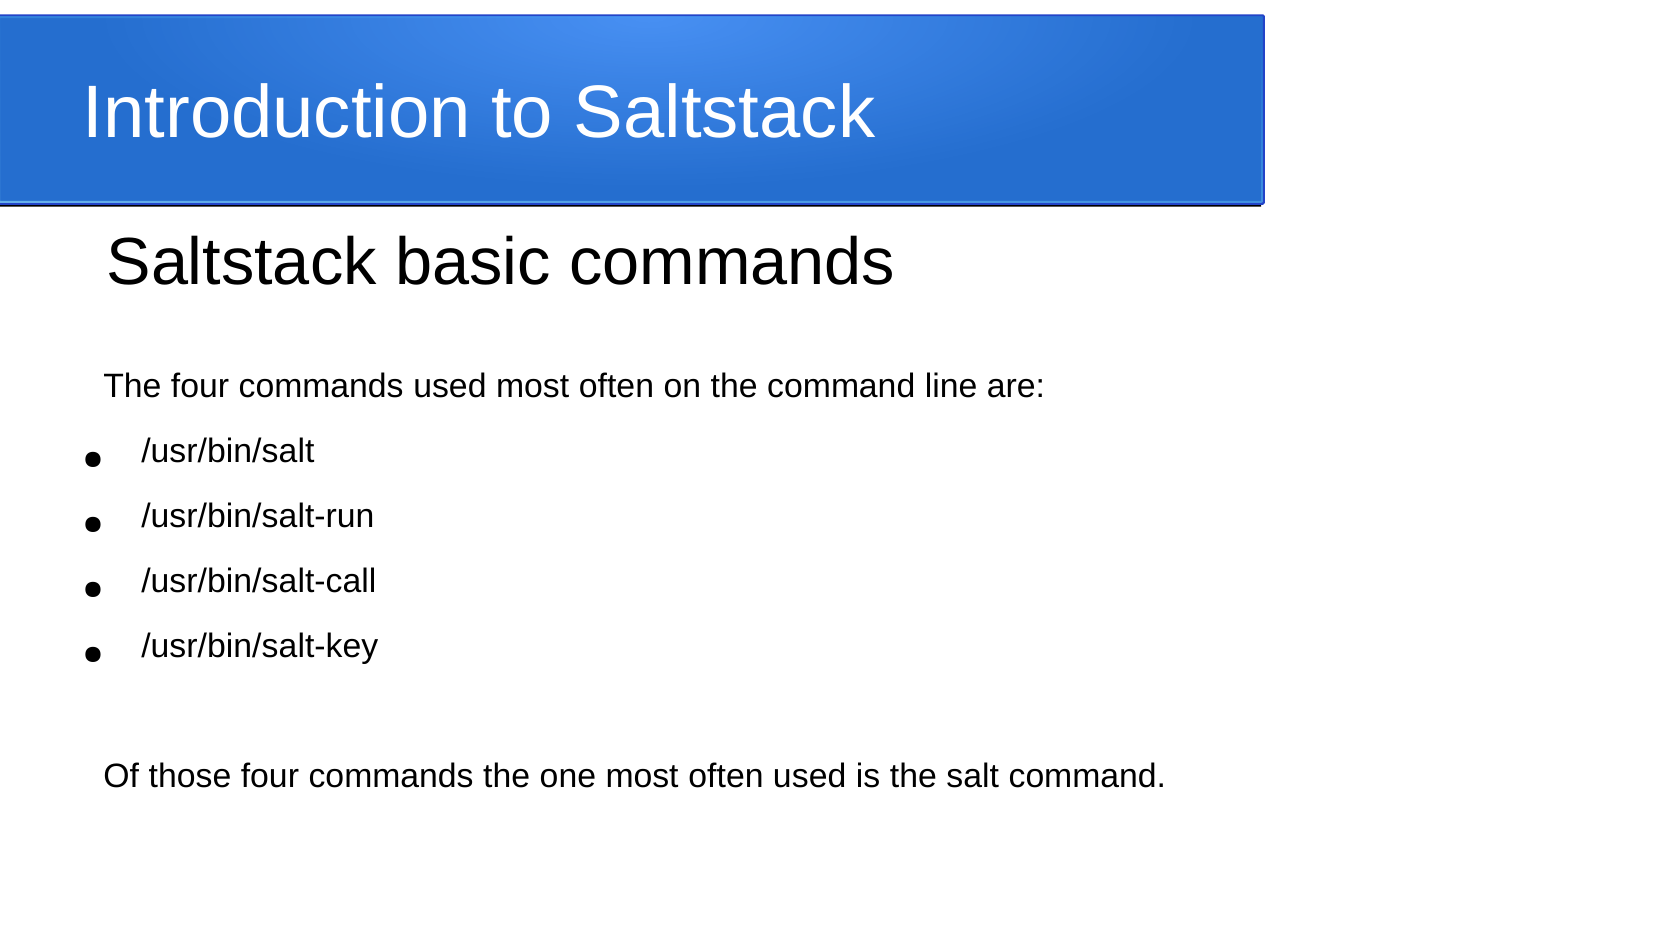

# Introduction to Saltstack
Saltstack basic commands
The four commands used most often on the command line are:
 /usr/bin/salt
 /usr/bin/salt-run
 /usr/bin/salt-call
 /usr/bin/salt-key
Of those four commands the one most often used is the salt command.